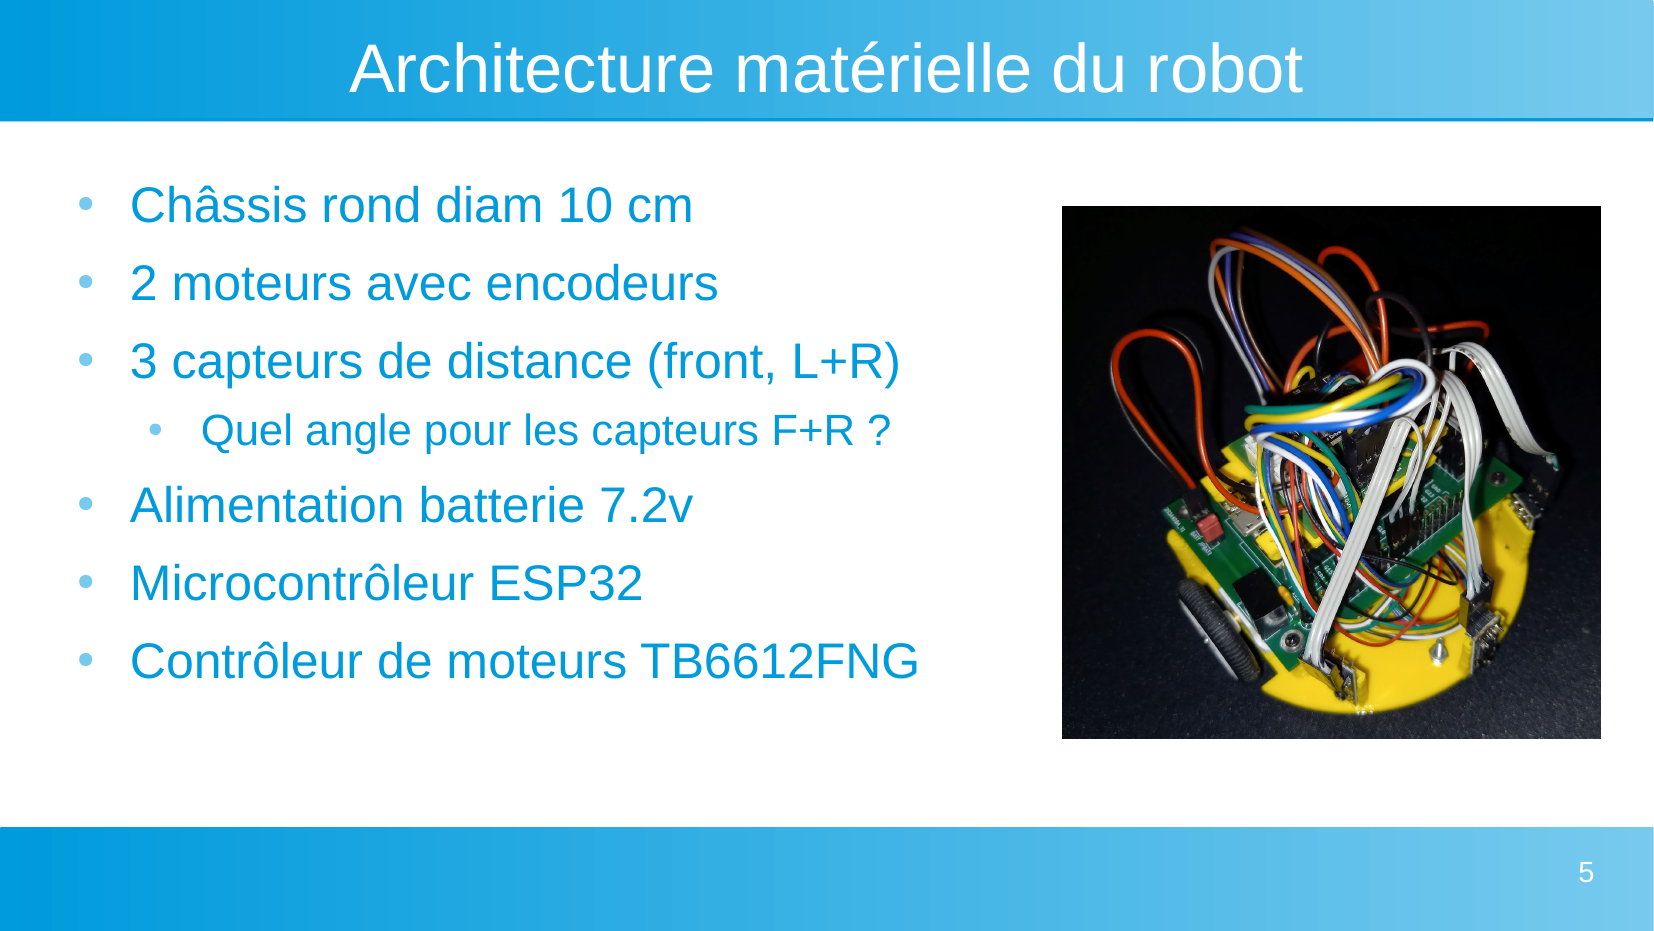

# Architecture matérielle du robot
Châssis rond diam 10 cm
2 moteurs avec encodeurs
3 capteurs de distance (front, L+R)
Quel angle pour les capteurs F+R ?
Alimentation batterie 7.2v
Microcontrôleur ESP32
Contrôleur de moteurs TB6612FNG
5